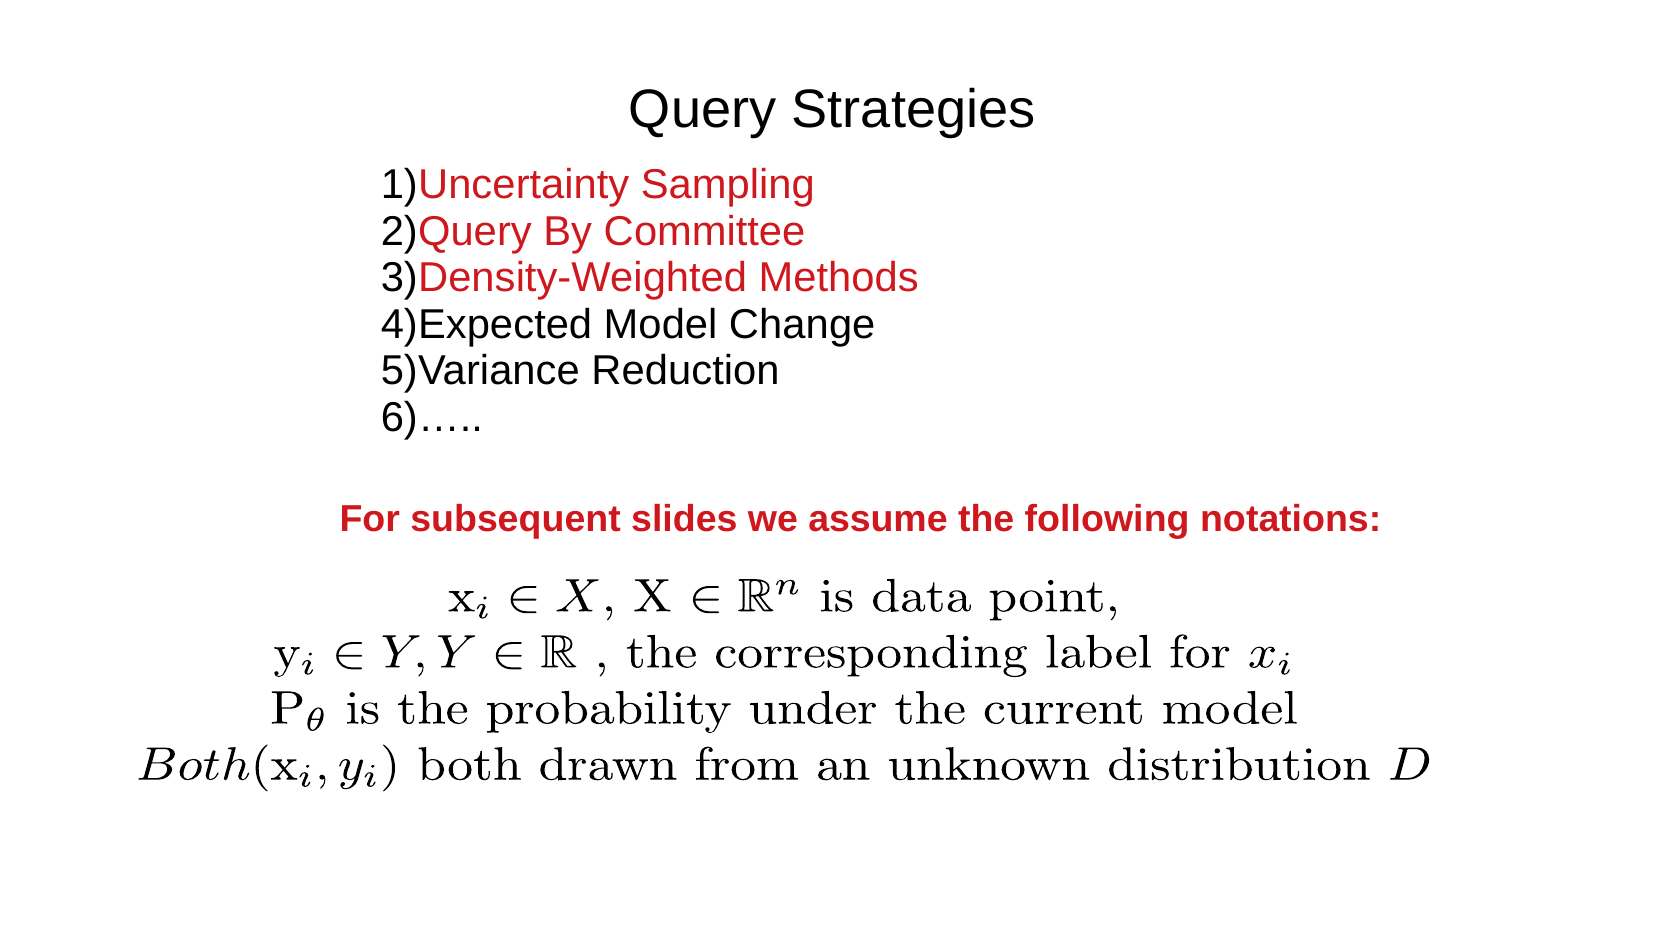

Query Strategies
Uncertainty Sampling
Query By Committee
Density-Weighted Methods
Expected Model Change
Variance Reduction
…..
For subsequent slides we assume the following notations:
11